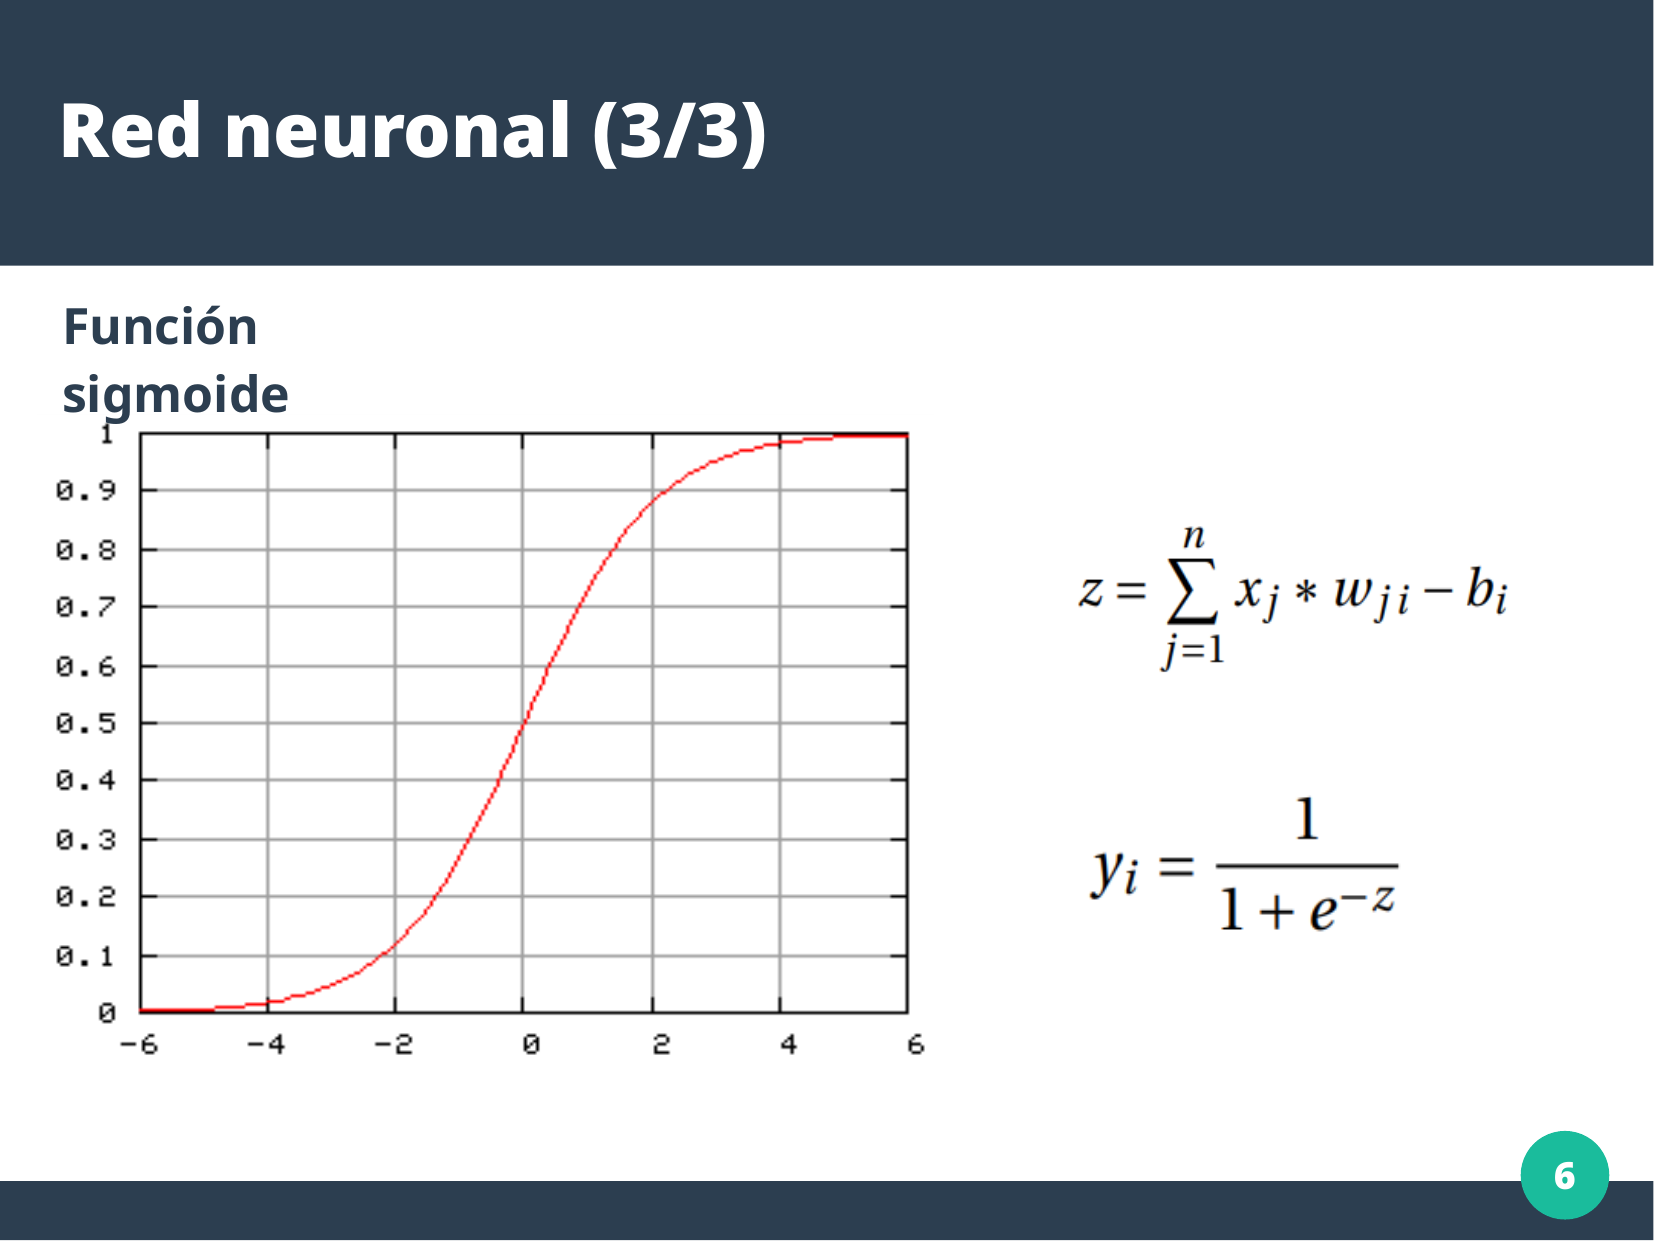

# Red neuronal (3/3)
Función sigmoide
6